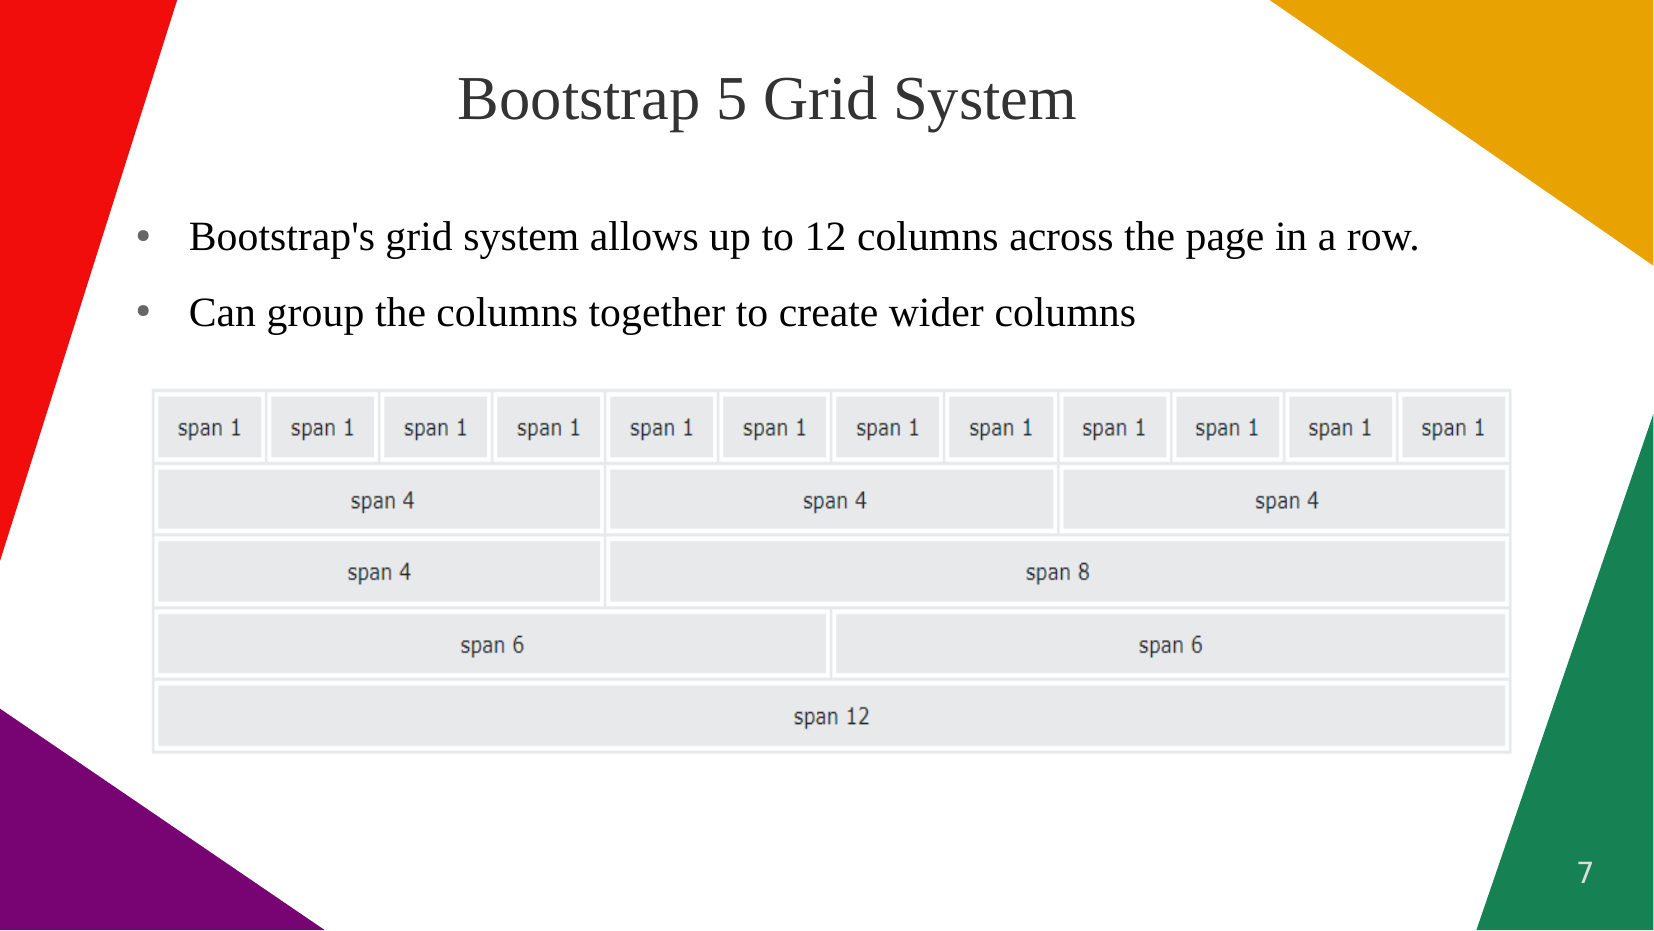

# Bootstrap 5 Grid System
Bootstrap's grid system allows up to 12 columns across the page in a row.
Can group the columns together to create wider columns
7